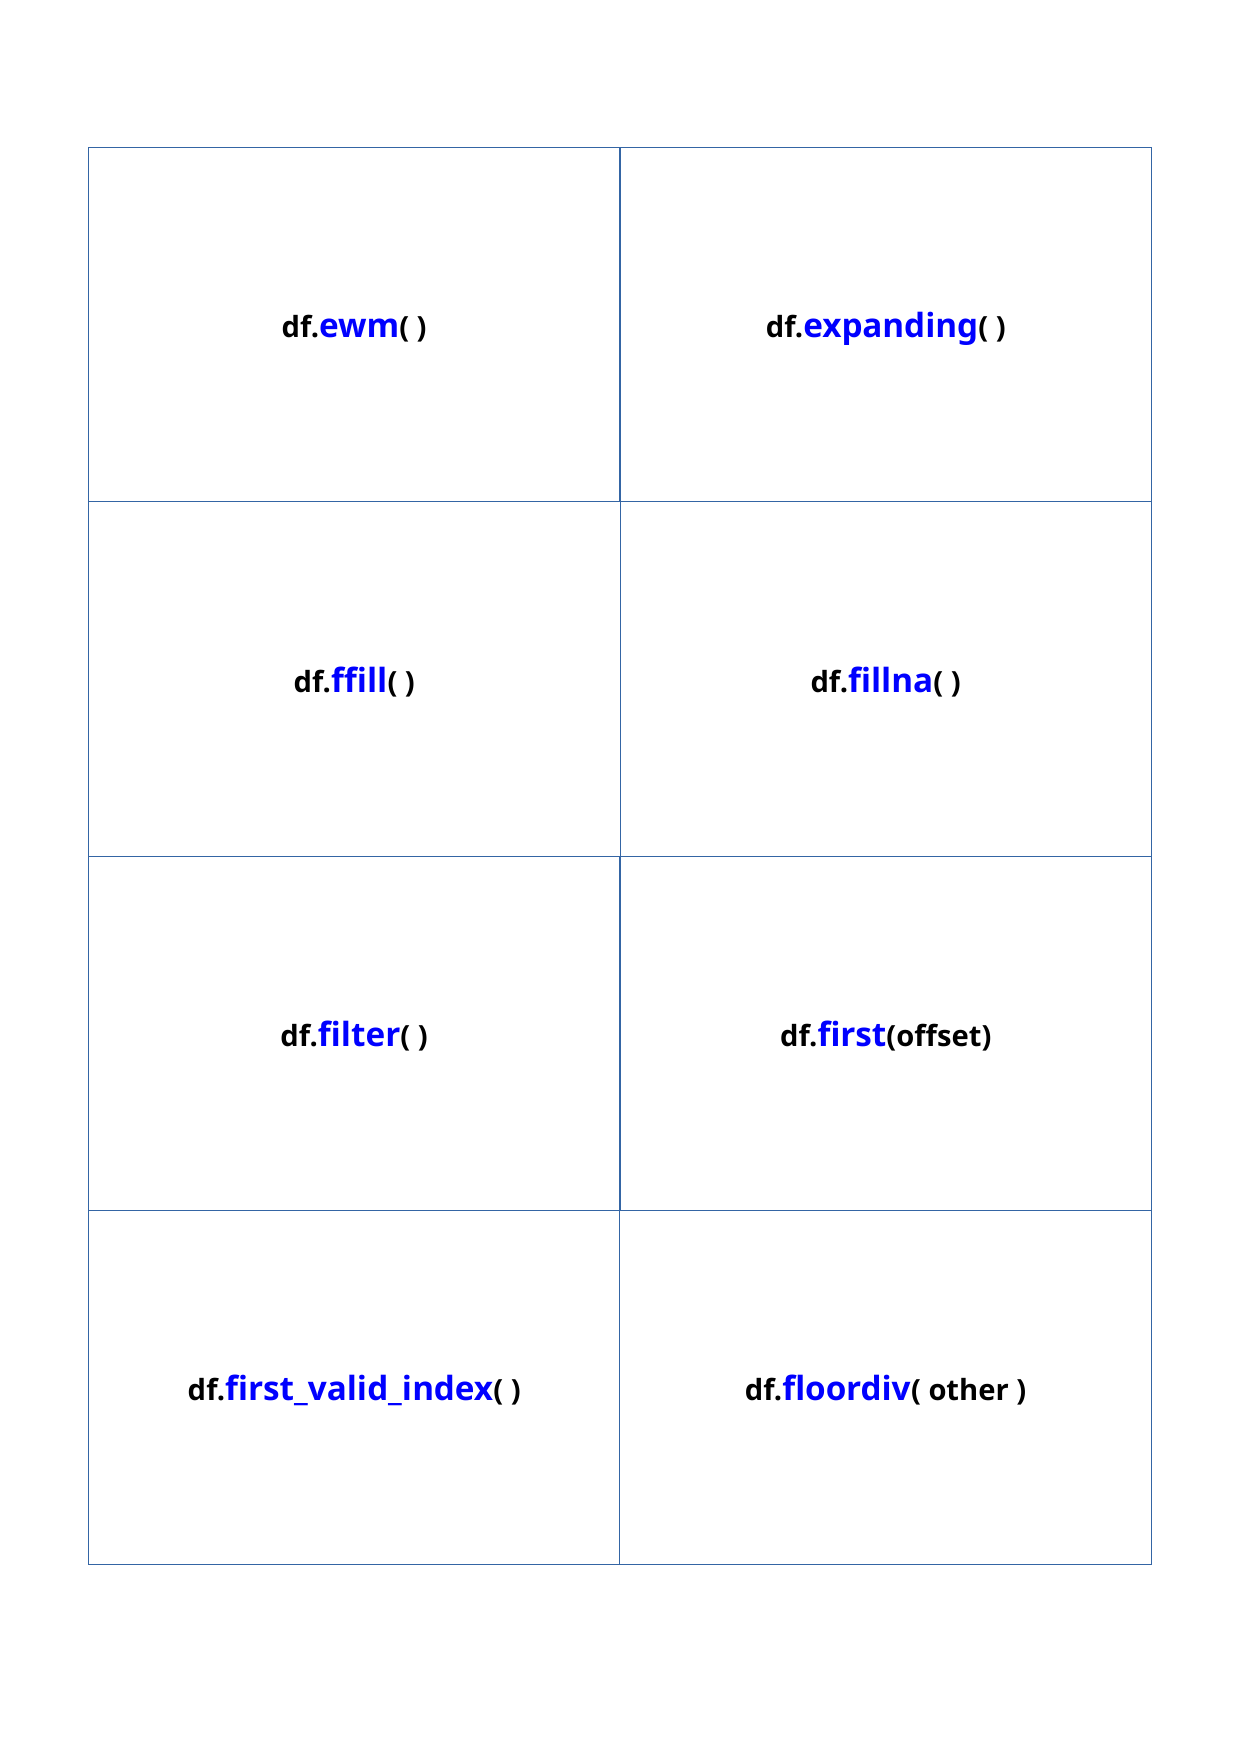

df.ewm( )
df.expanding( )
df.ffill( )
df.fillna( )
df.filter( )
df.first(offset)
df.first_valid_index( )
df.floordiv( other )